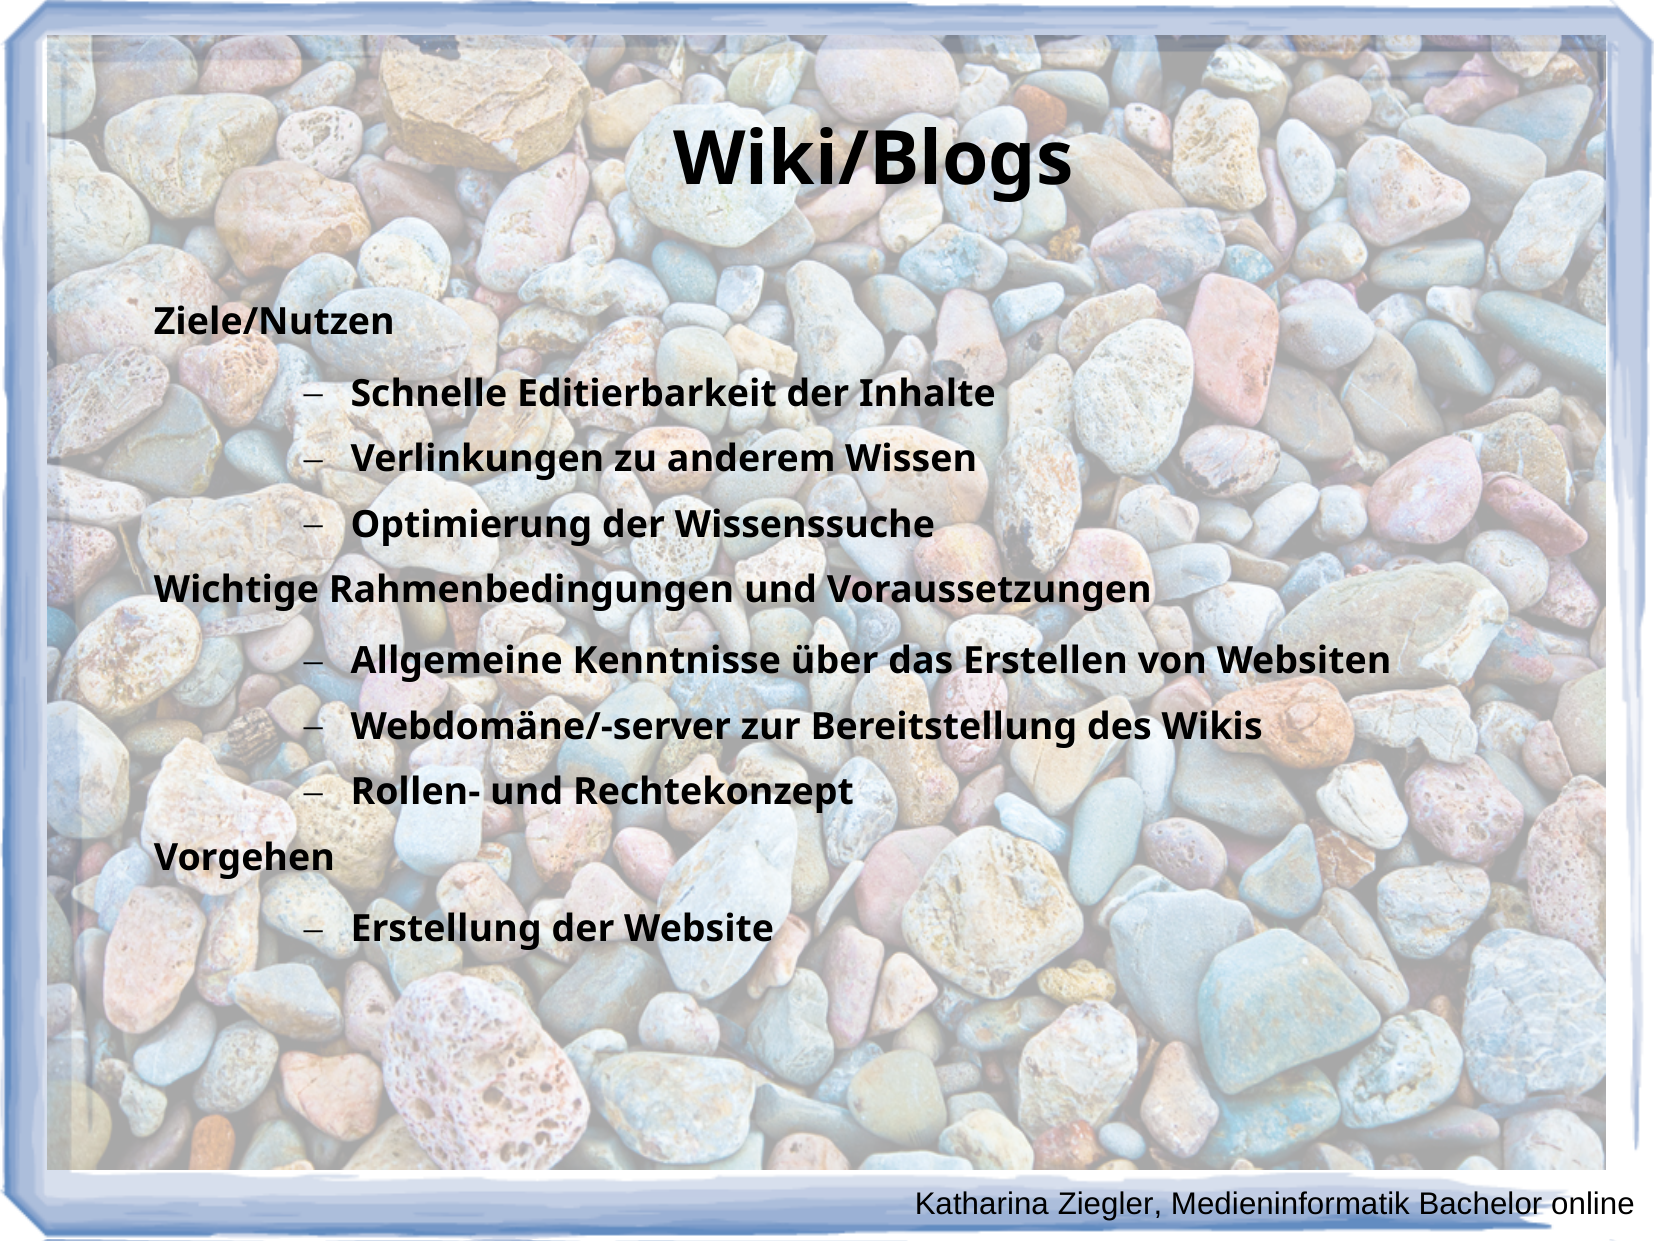

# Wiki/Blogs
Ziele/Nutzen
Schnelle Editierbarkeit der Inhalte
Verlinkungen zu anderem Wissen
Optimierung der Wissenssuche
Wichtige Rahmenbedingungen und Voraussetzungen
Allgemeine Kenntnisse über das Erstellen von Websiten
Webdomäne/-server zur Bereitstellung des Wikis
Rollen- und Rechtekonzept
Vorgehen
Erstellung der Website
Katharina Ziegler, Medieninformatik Bachelor online